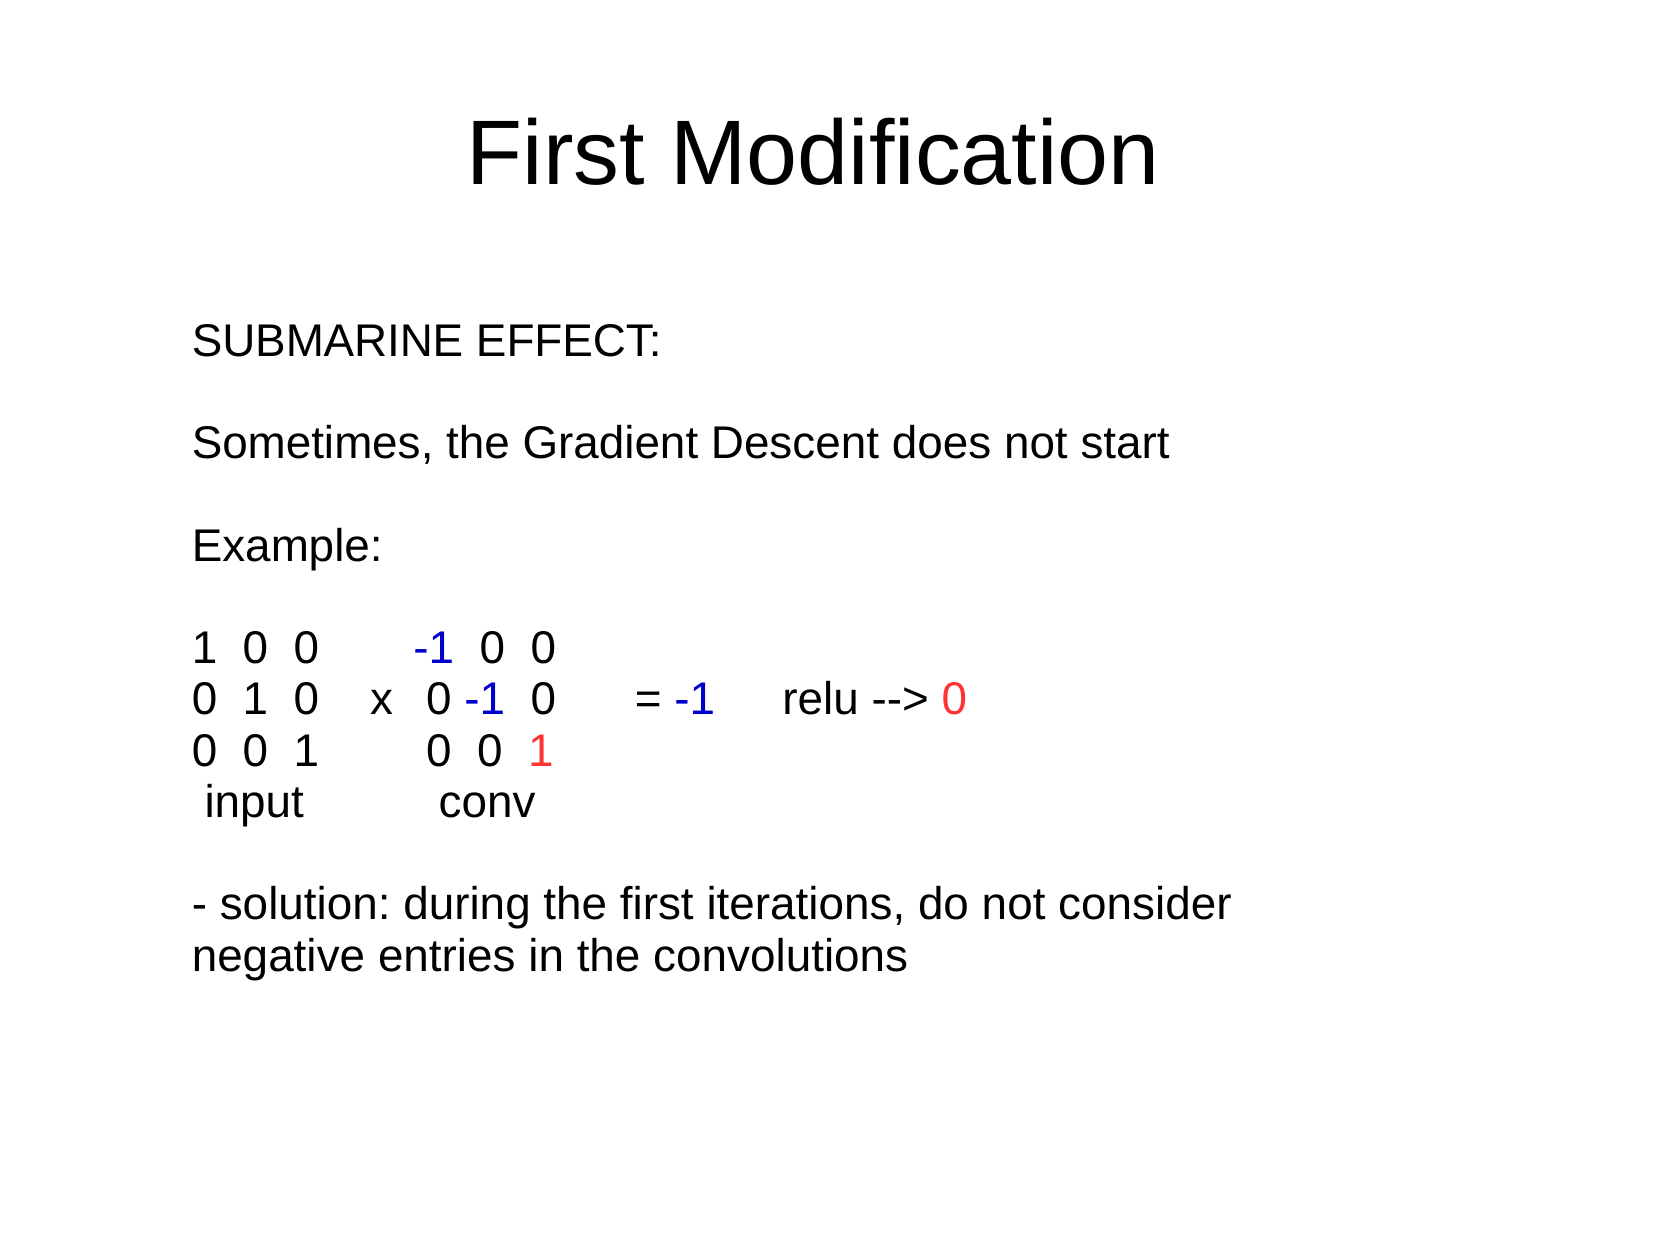

# First Modification
SUBMARINE EFFECT:
Sometimes, the Gradient Descent does not start
Example:
1 0 0	 	-1 0 0
0 1 0 x	 0 -1 0		= -1 	relu --> 0
0 0 1 	 0 0 1
 input		 conv
- solution: during the first iterations, do not consider negative entries in the convolutions
- Illustrate its usefulness in robotics